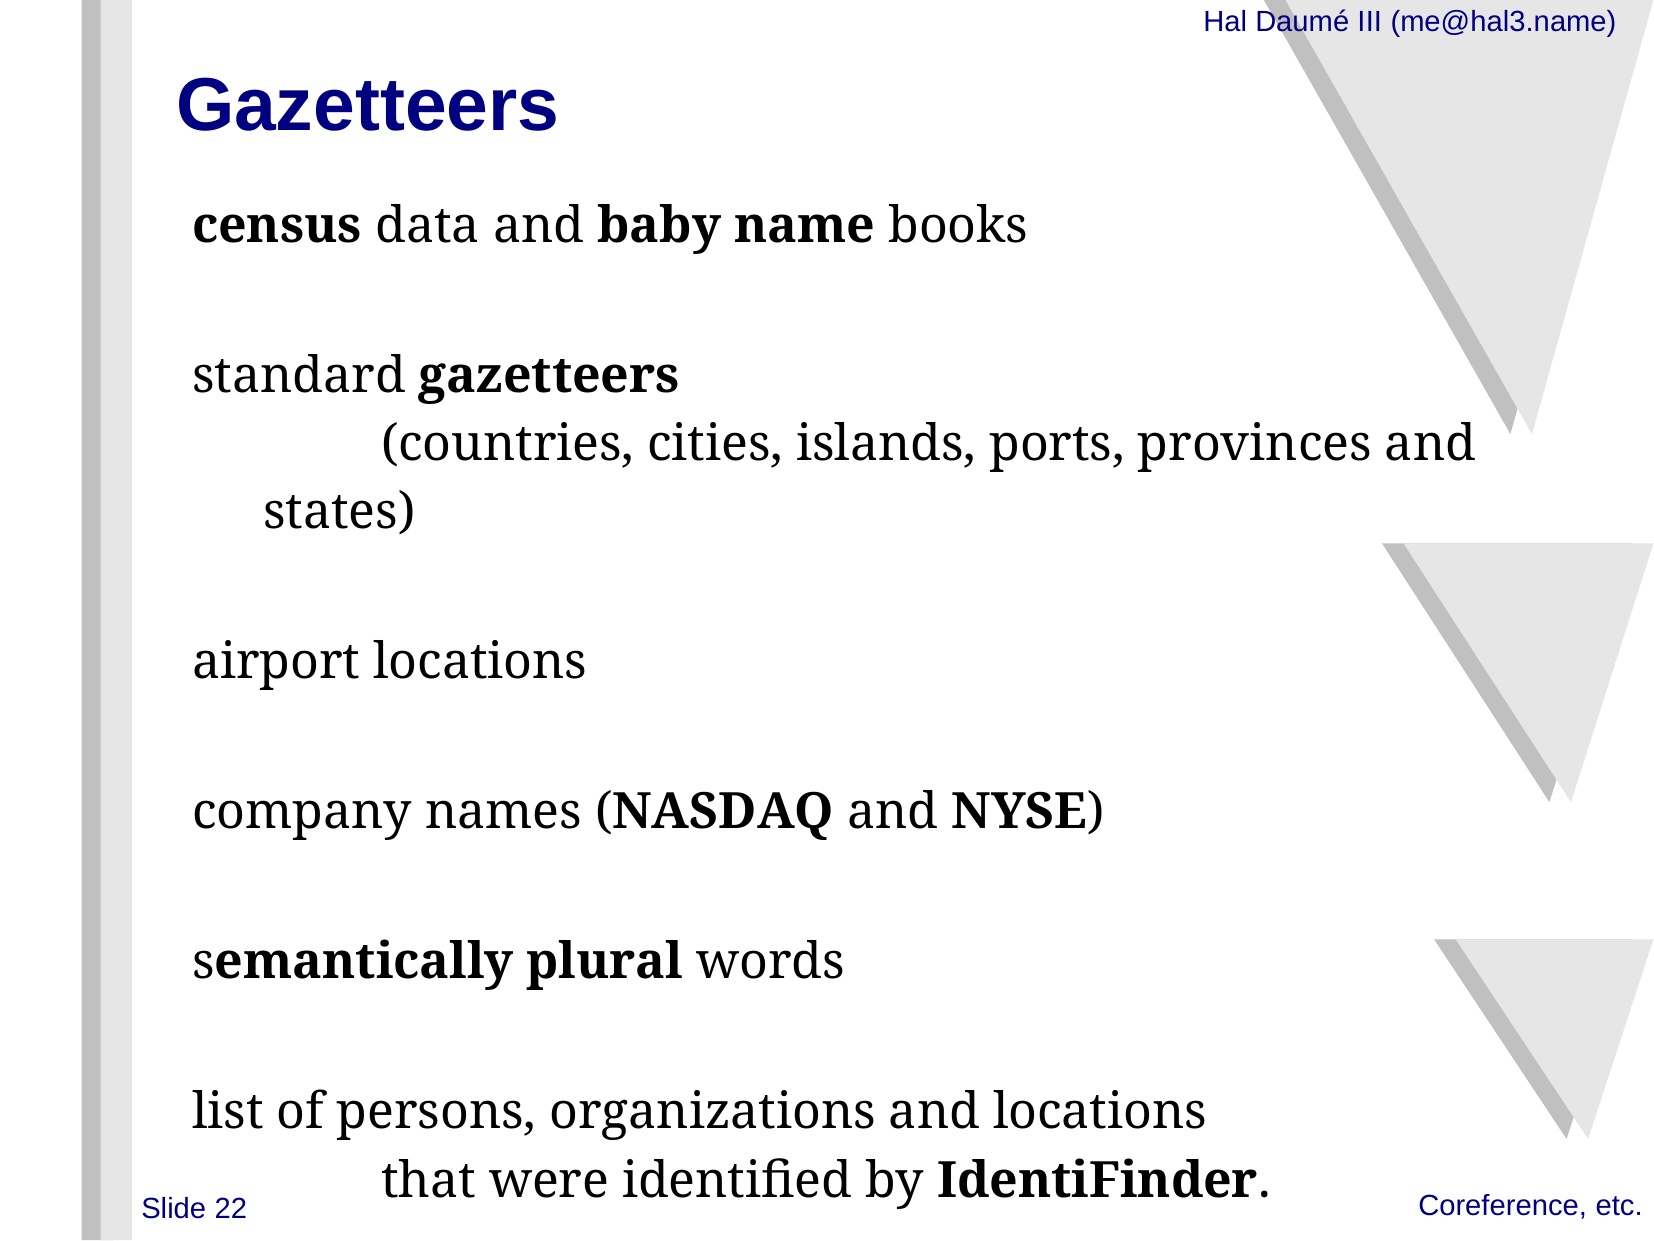

# Gazetteers
census data and baby name books
standard gazetteers
	(countries, cities, islands, ports, provinces and states)
airport locations
company names (NASDAQ and NYSE)
semantically plural words
list of persons, organizations and locations
	that were identified by IdentiFinder.